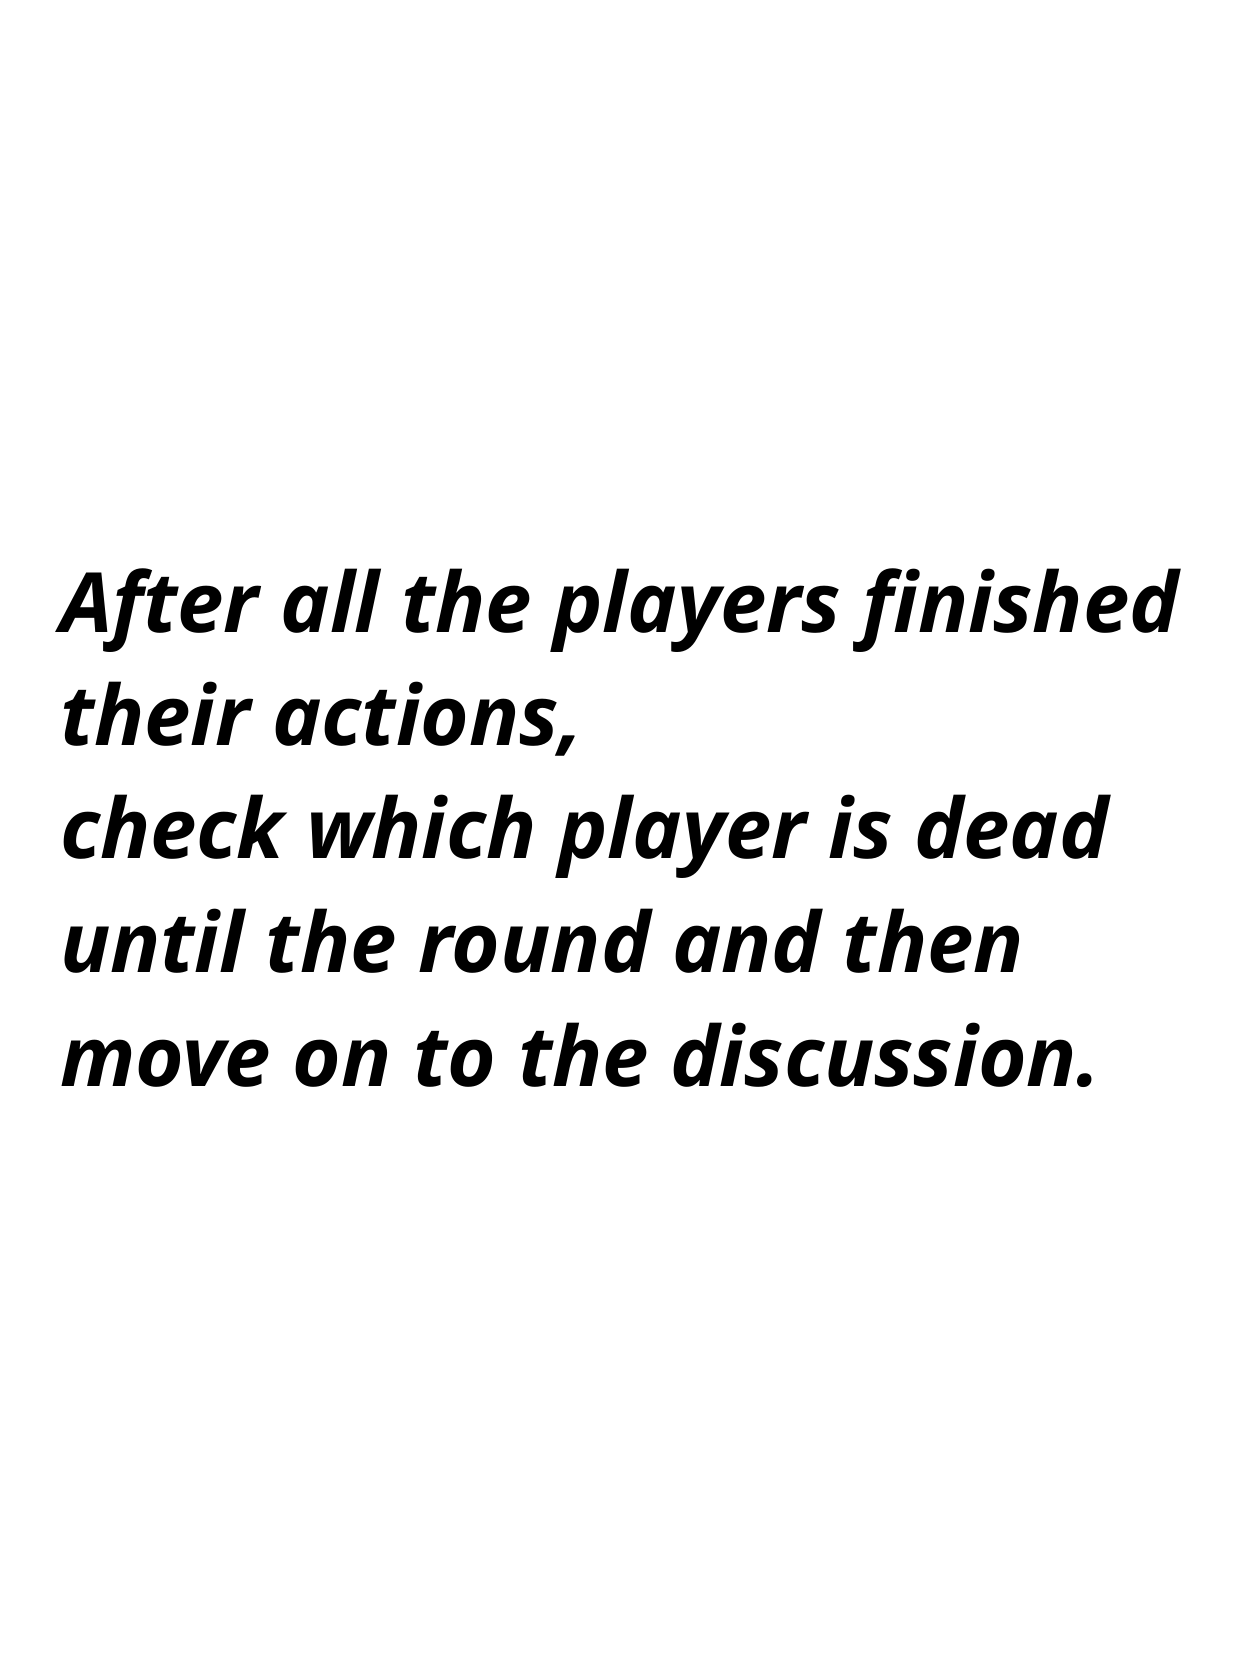

After all the players finished
their actions,
check which player is dead
until the round and then
move on to the discussion.